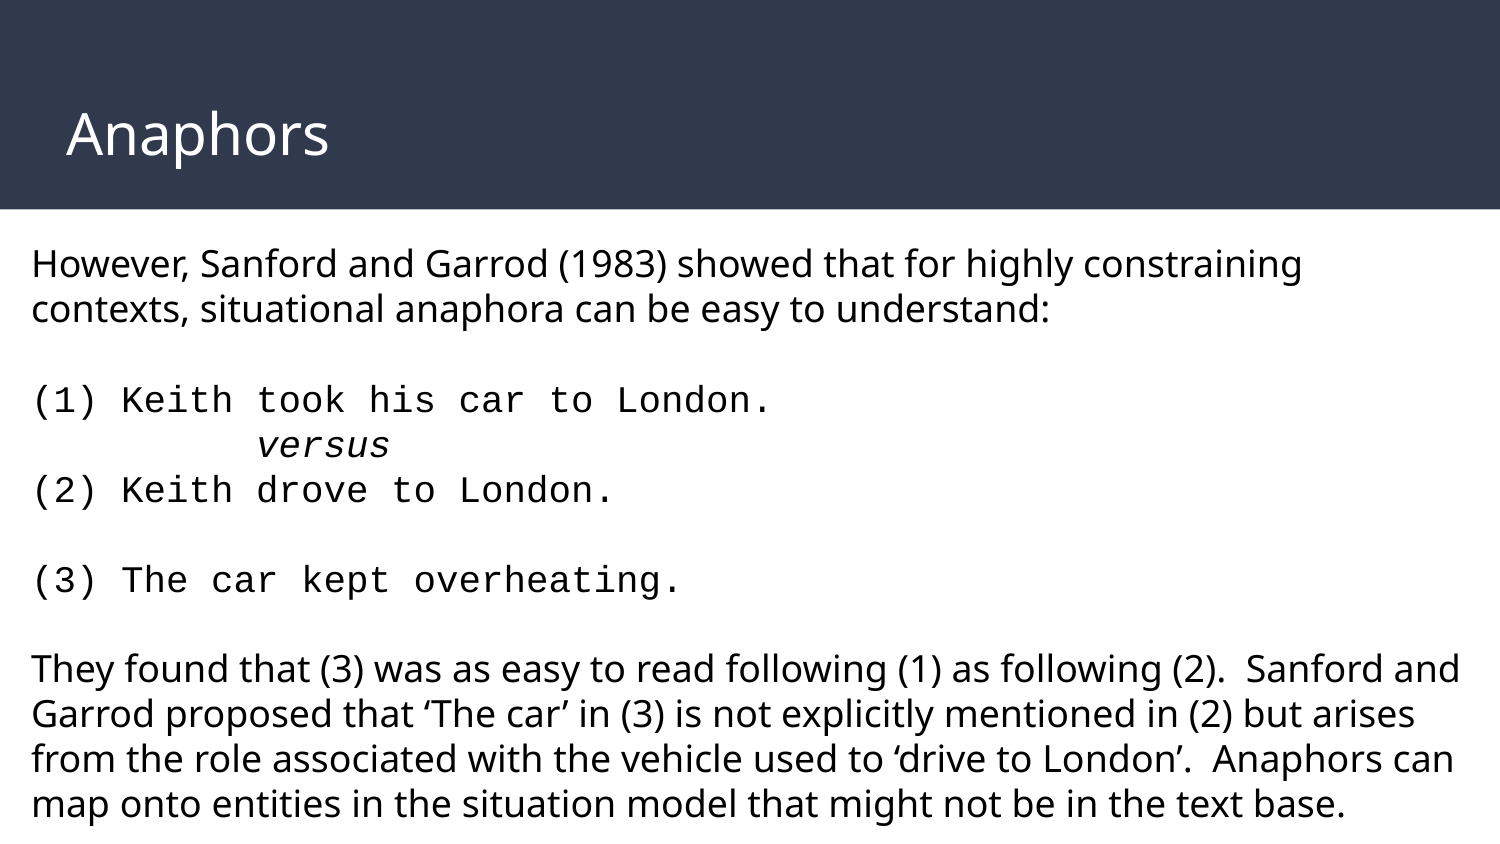

# Anaphors
However, Sanford and Garrod (1983) showed that for highly constraining contexts, situational anaphora can be easy to understand:
(1) Keith took his car to London.
			versus
(2) Keith drove to London.
(3) The car kept overheating.
They found that (3) was as easy to read following (1) as following (2). Sanford and Garrod proposed that ‘The car’ in (3) is not explicitly mentioned in (2) but arises from the role associated with the vehicle used to ‘drive to London’. Anaphors can map onto entities in the situation model that might not be in the text base.